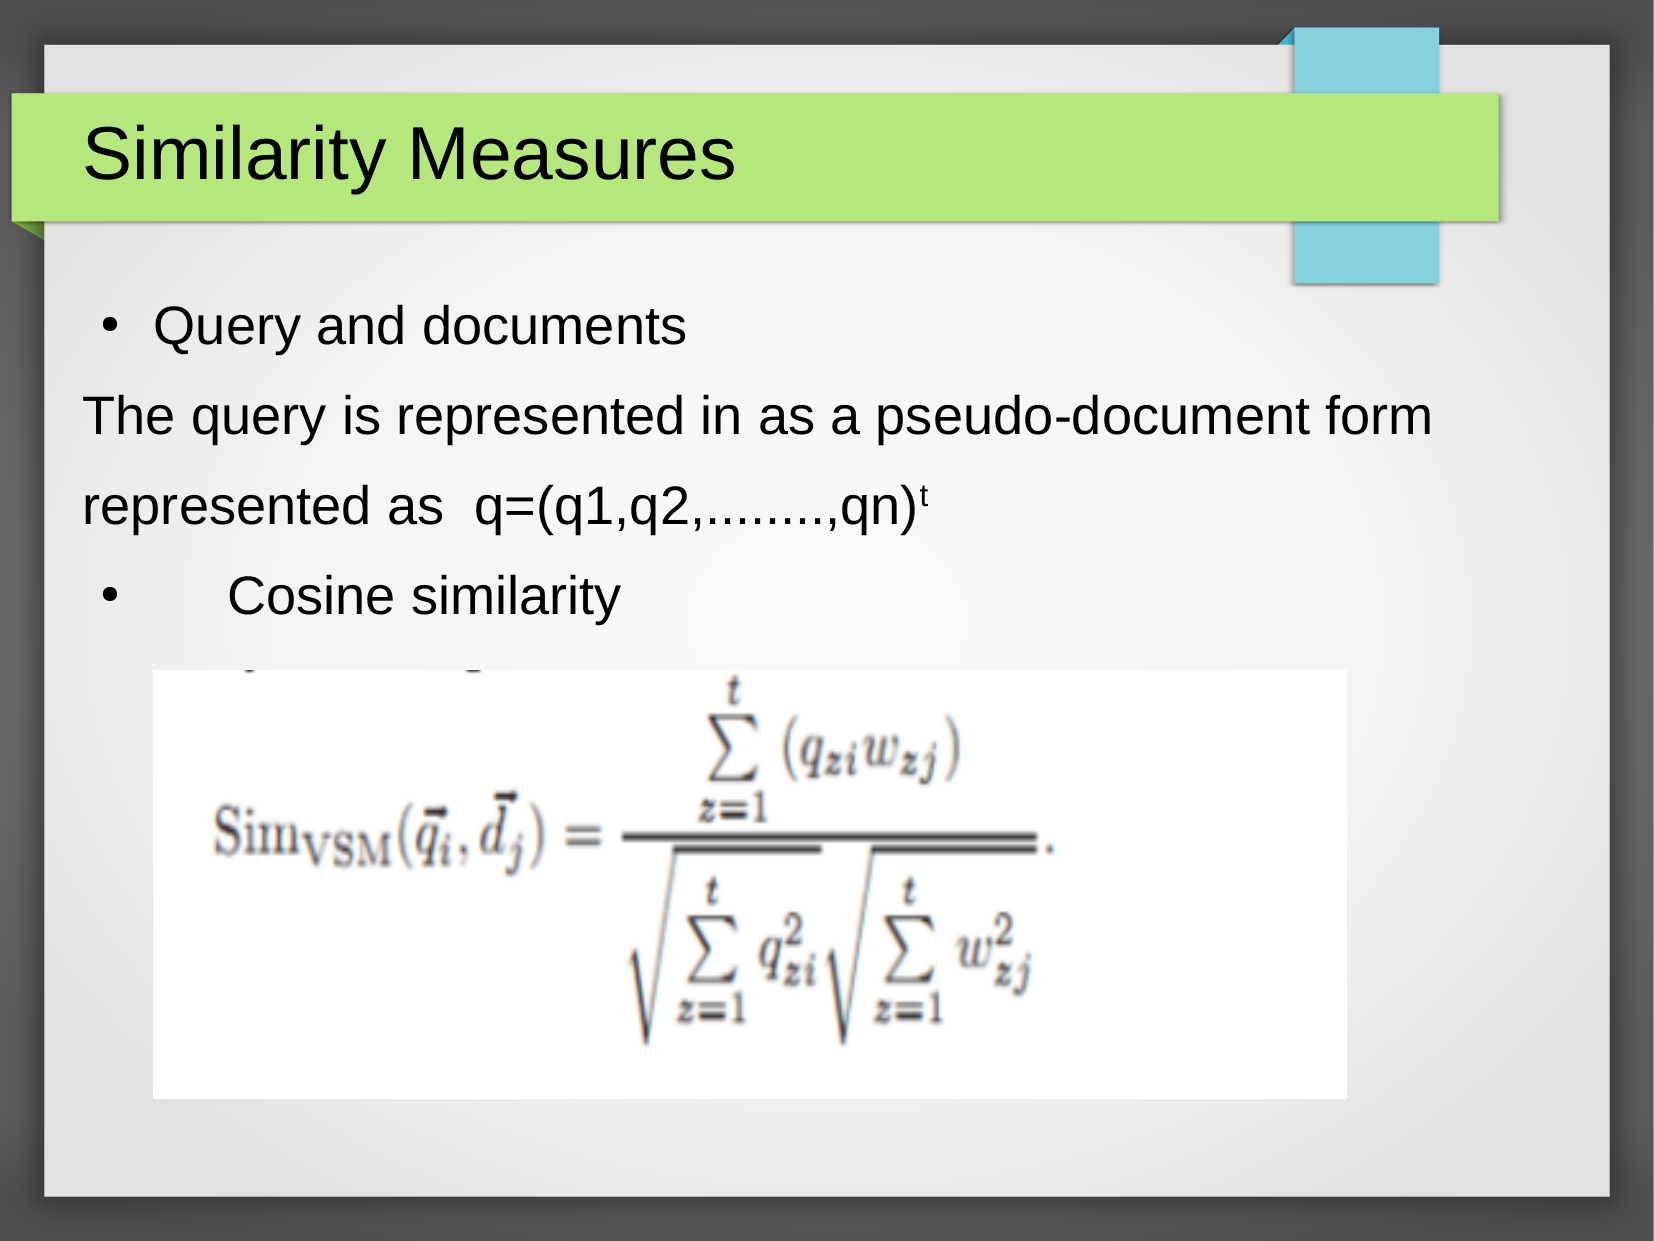

# Similarity Measures
Query and documents
The query is represented in as a pseudo-document form
represented as q=(q1,q2,........,qn)t
 	Cosine similarity